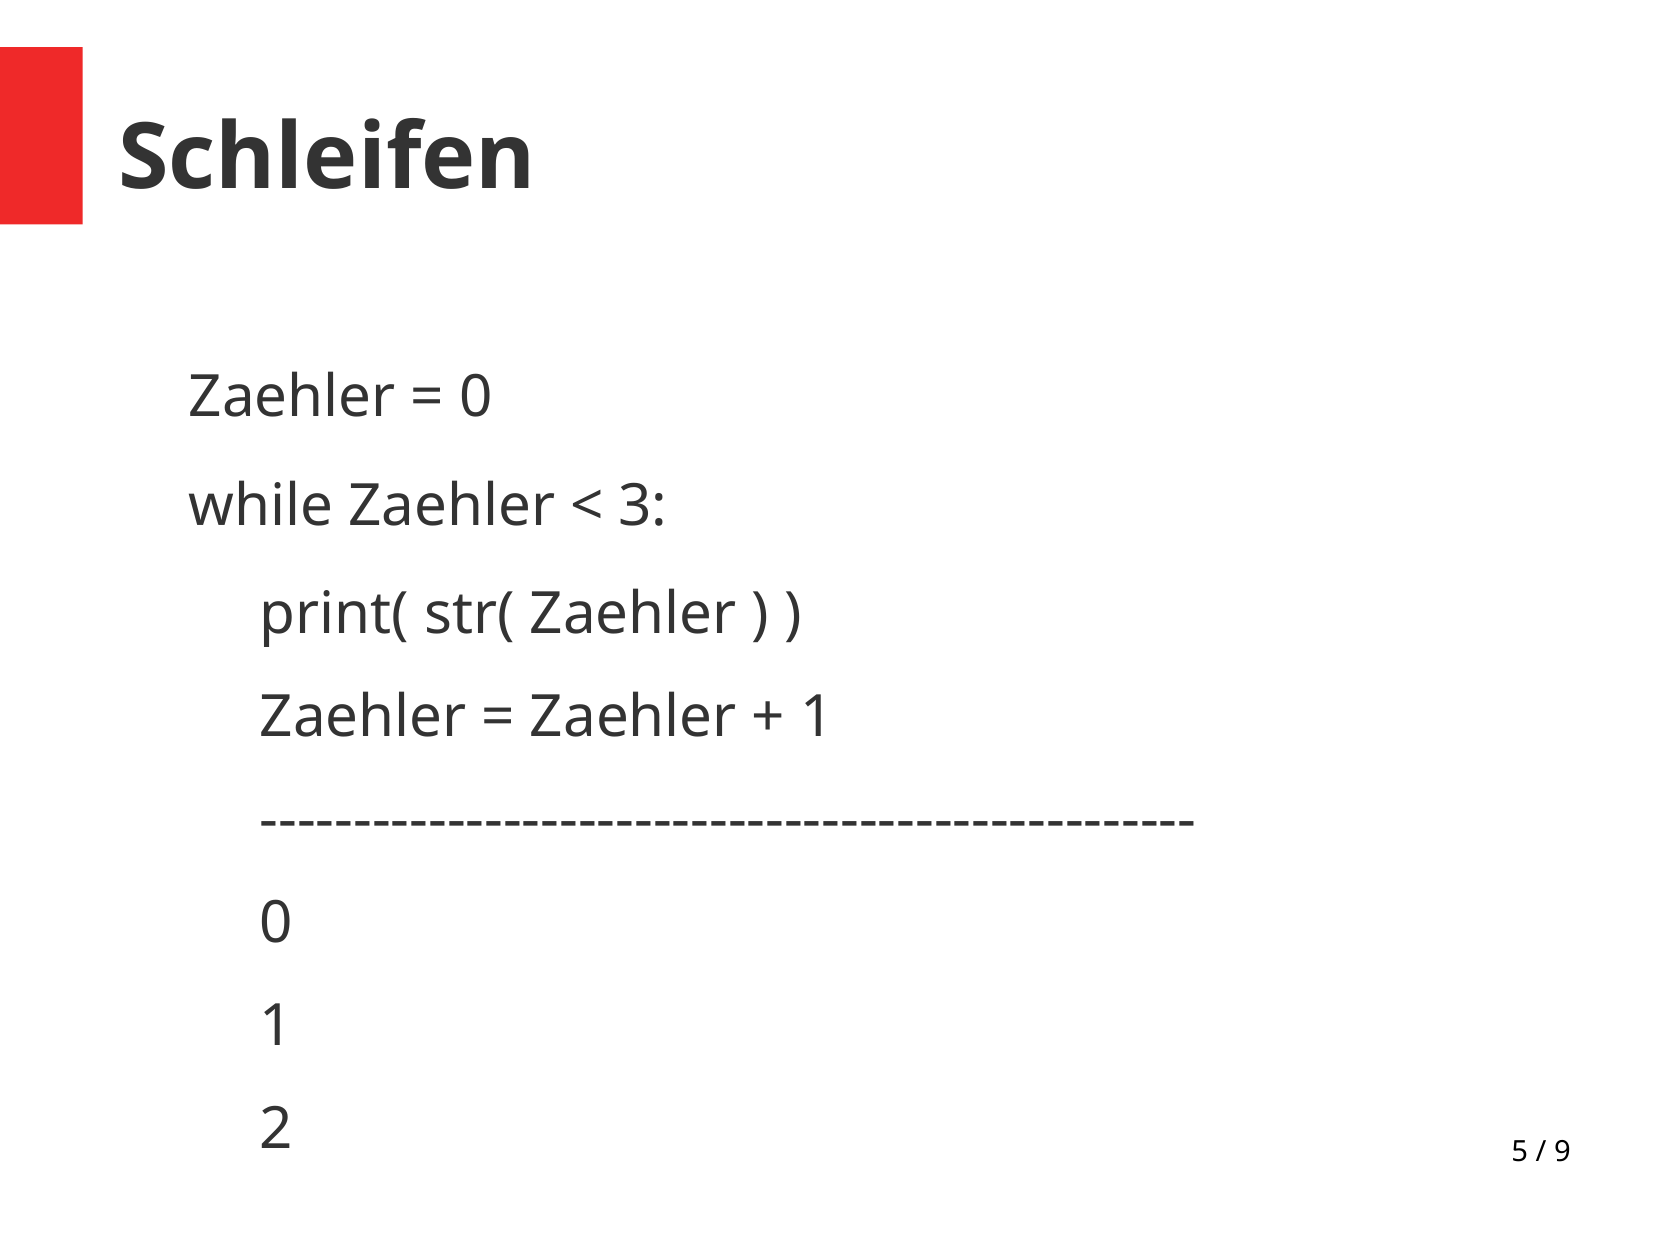

# Schleifen
Zaehler = 0
while Zaehler < 3:
print( str( Zaehler ) )
Zaehler = Zaehler + 1
--------------------------------------------------
0
1
2
5